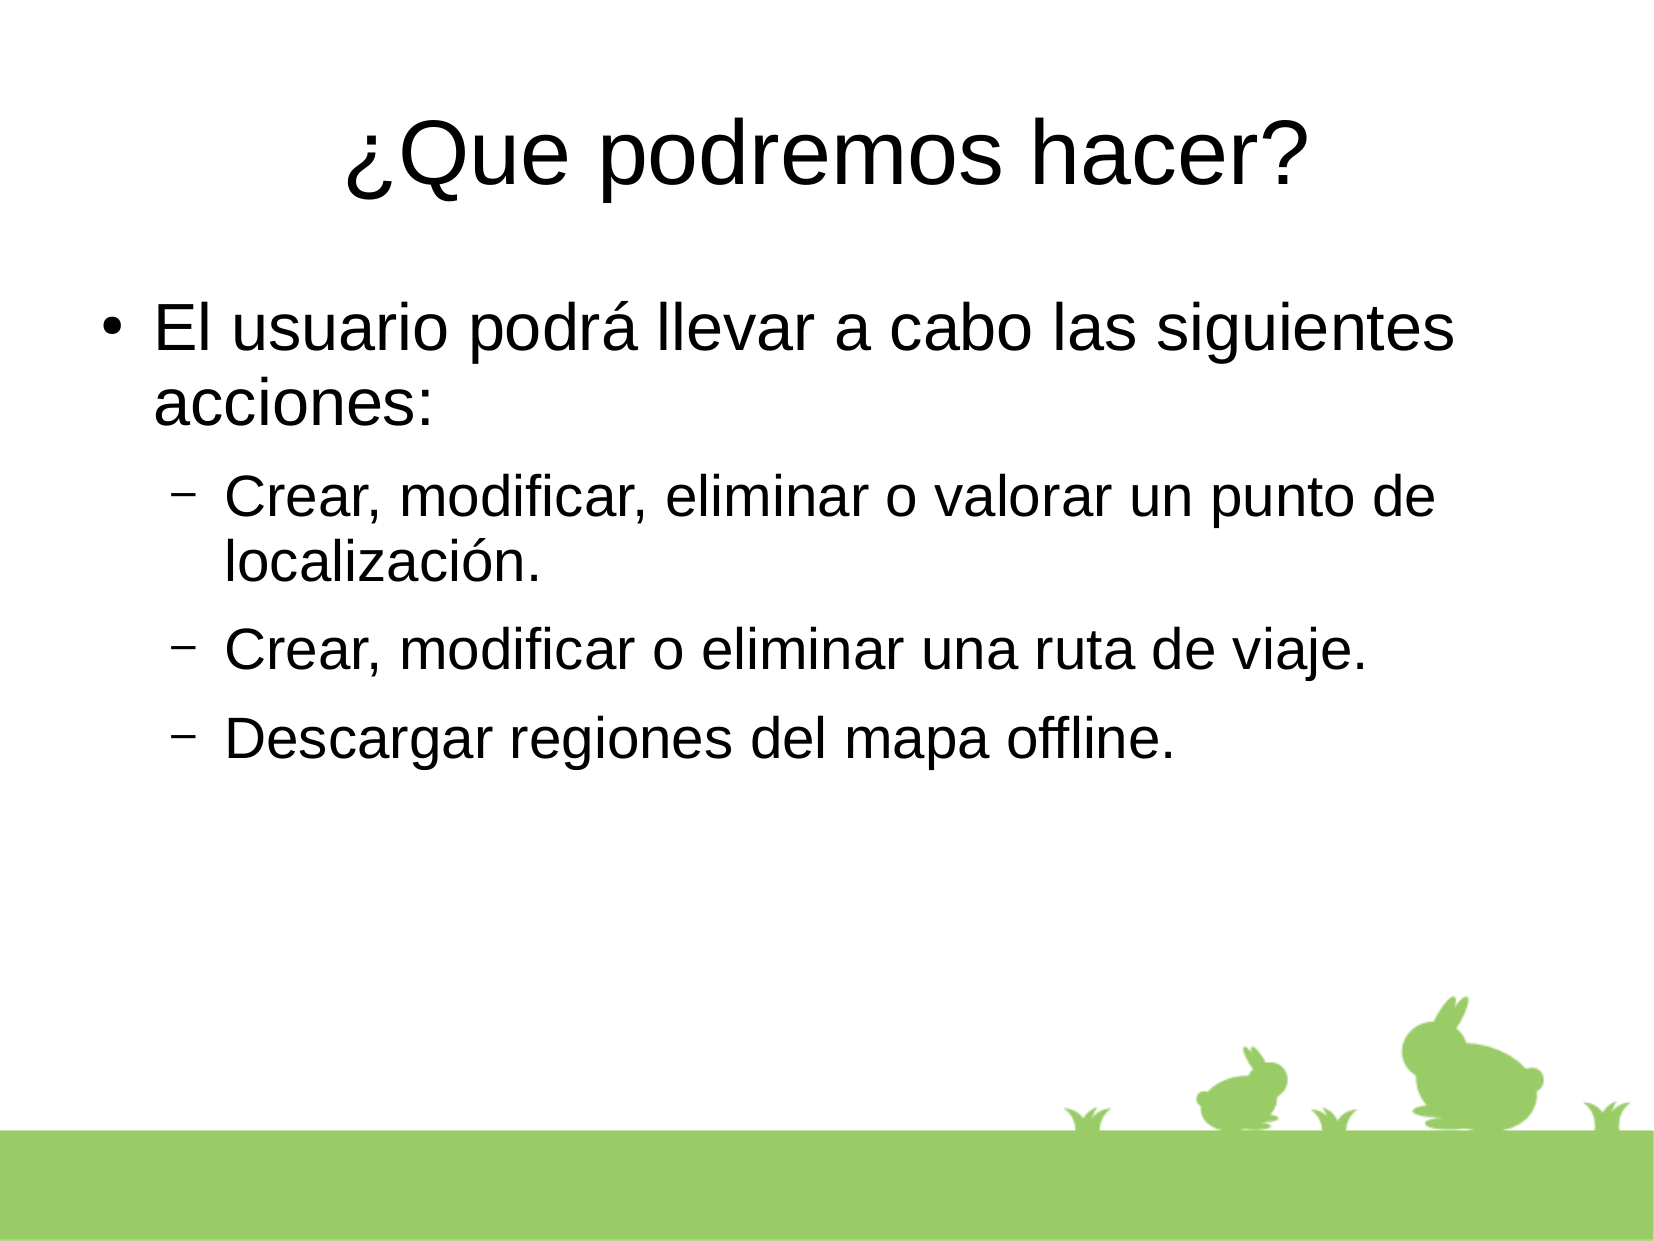

# ¿Que podremos hacer?
El usuario podrá llevar a cabo las siguientes acciones:
Crear, modificar, eliminar o valorar un punto de localización.
Crear, modificar o eliminar una ruta de viaje.
Descargar regiones del mapa offline.